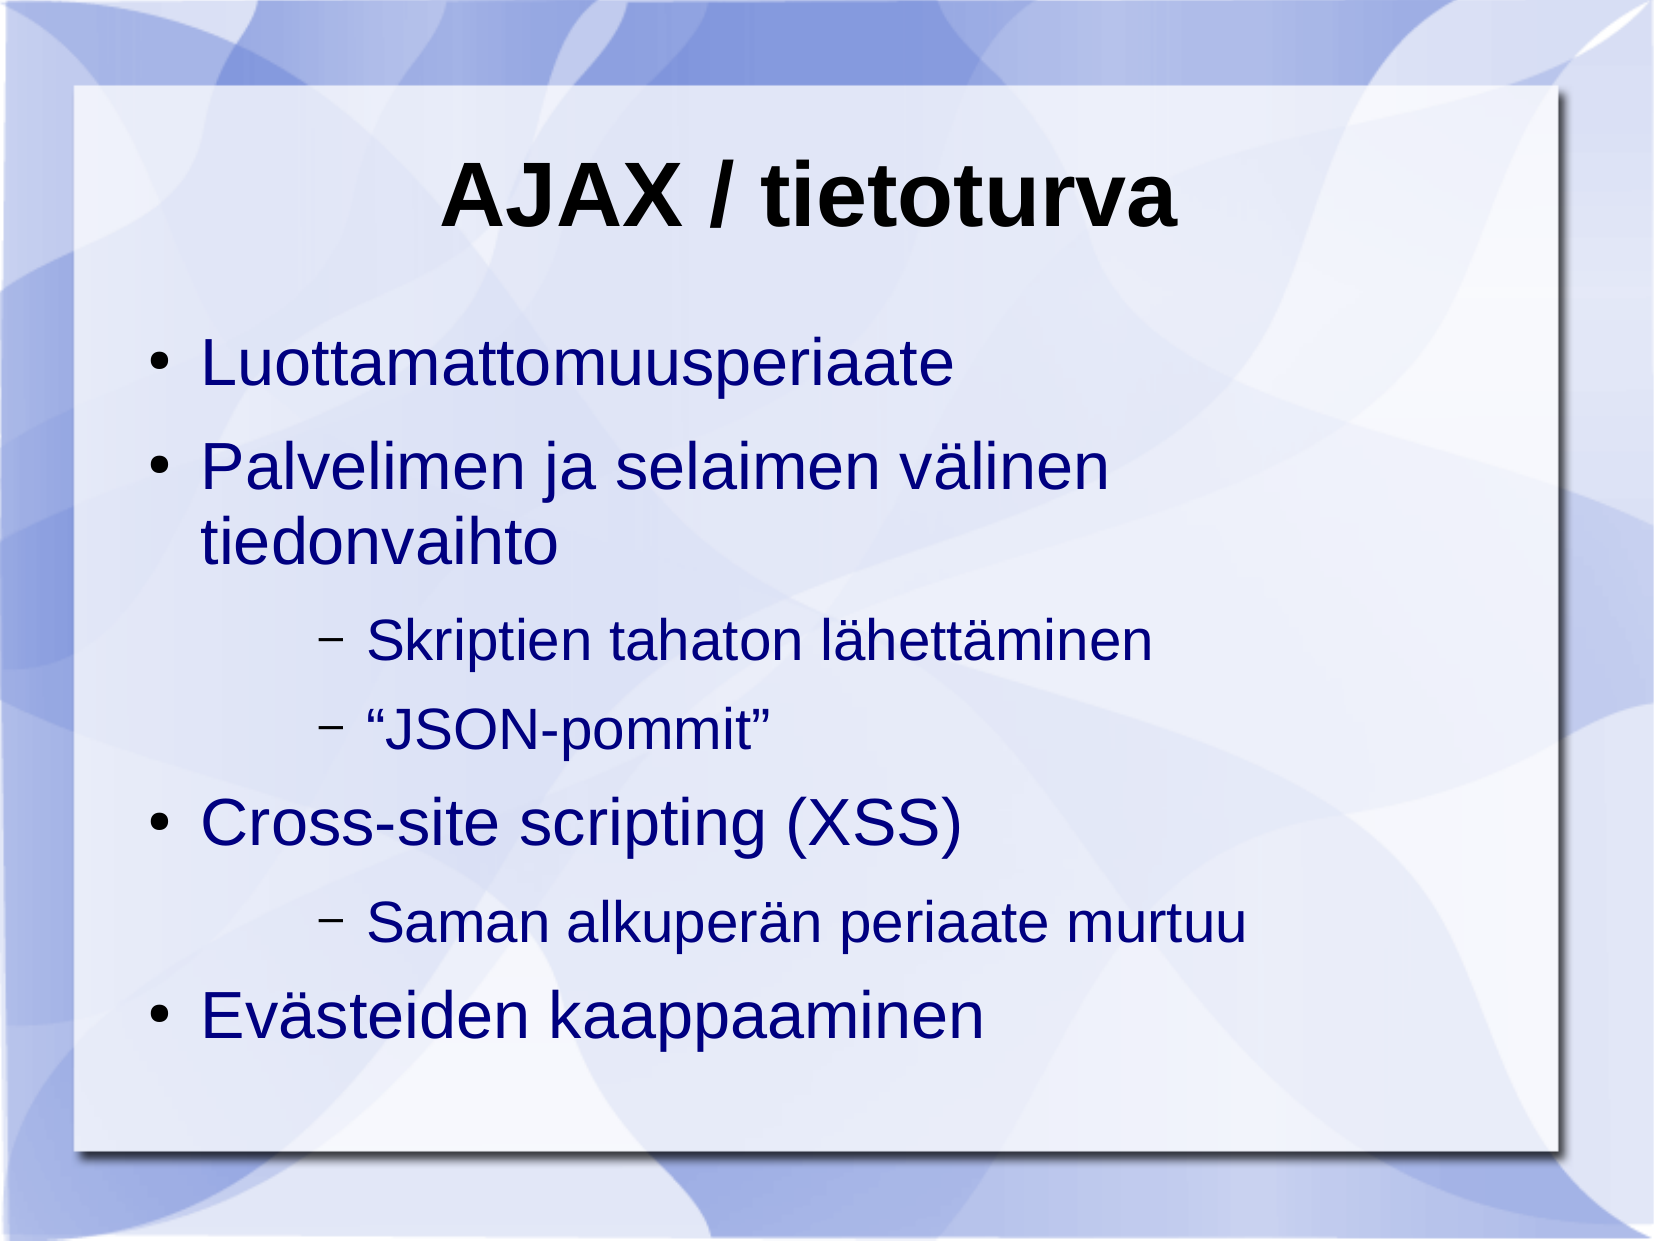

# AJAX / tietoturva
Luottamattomuusperiaate
Palvelimen ja selaimen välinen tiedonvaihto
Skriptien tahaton lähettäminen
“JSON-pommit”
Cross-site scripting (XSS)
Saman alkuperän periaate murtuu
Evästeiden kaappaaminen